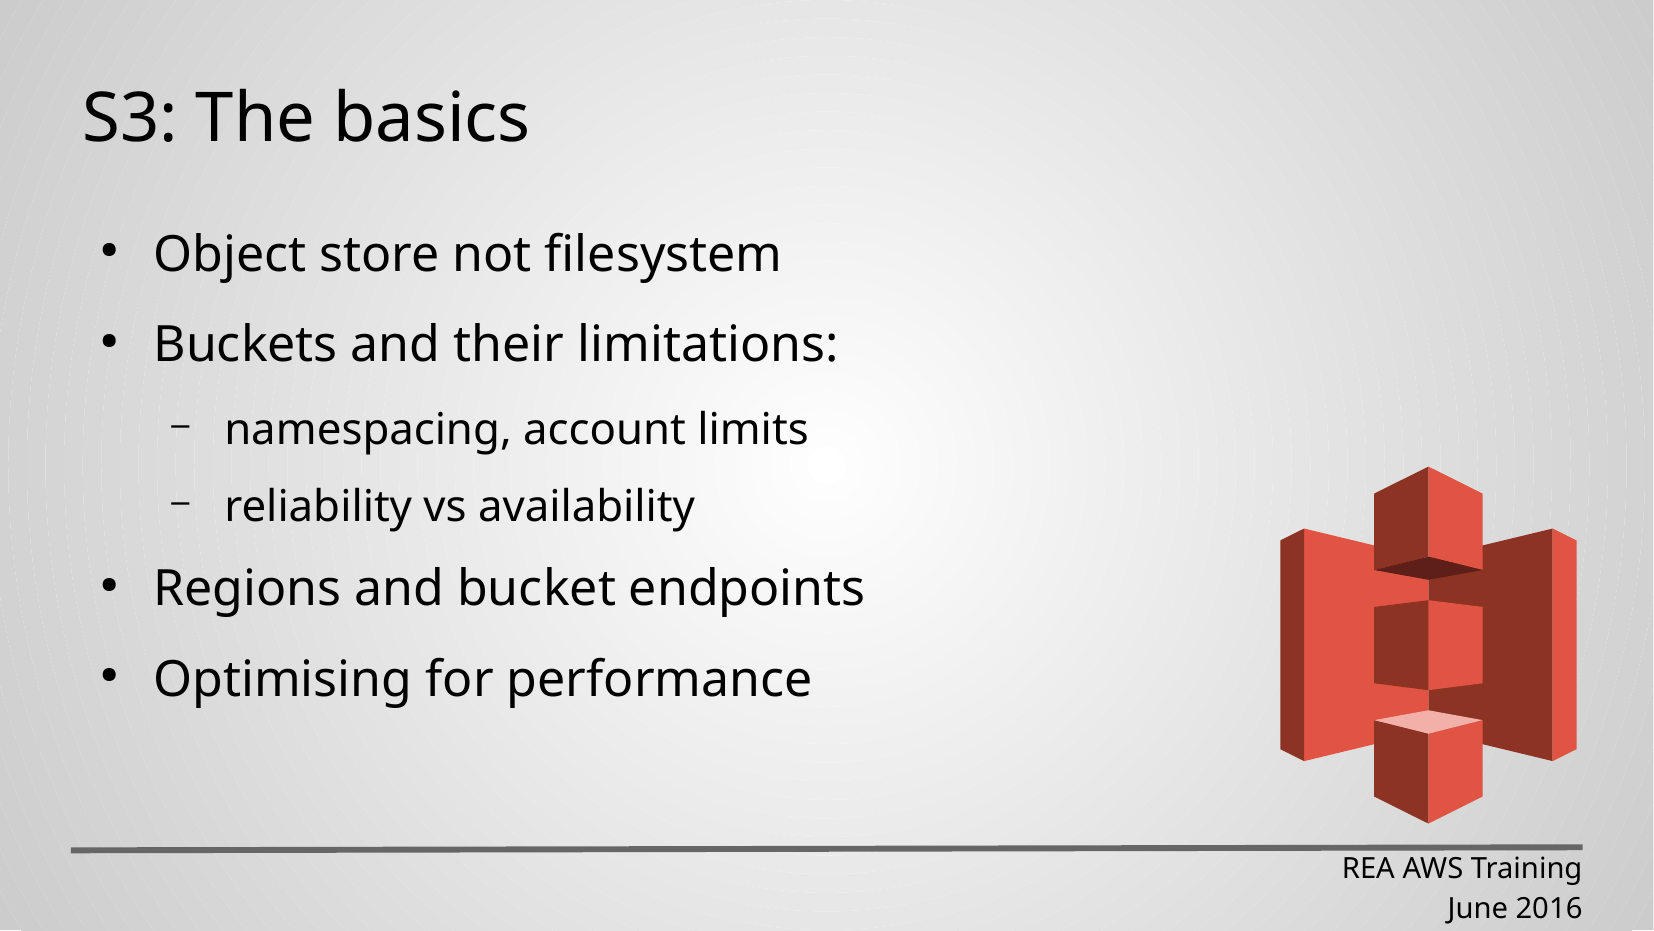

# S3: The basics
Object store not filesystem
Buckets and their limitations:
namespacing, account limits
reliability vs availability
Regions and bucket endpoints
Optimising for performance